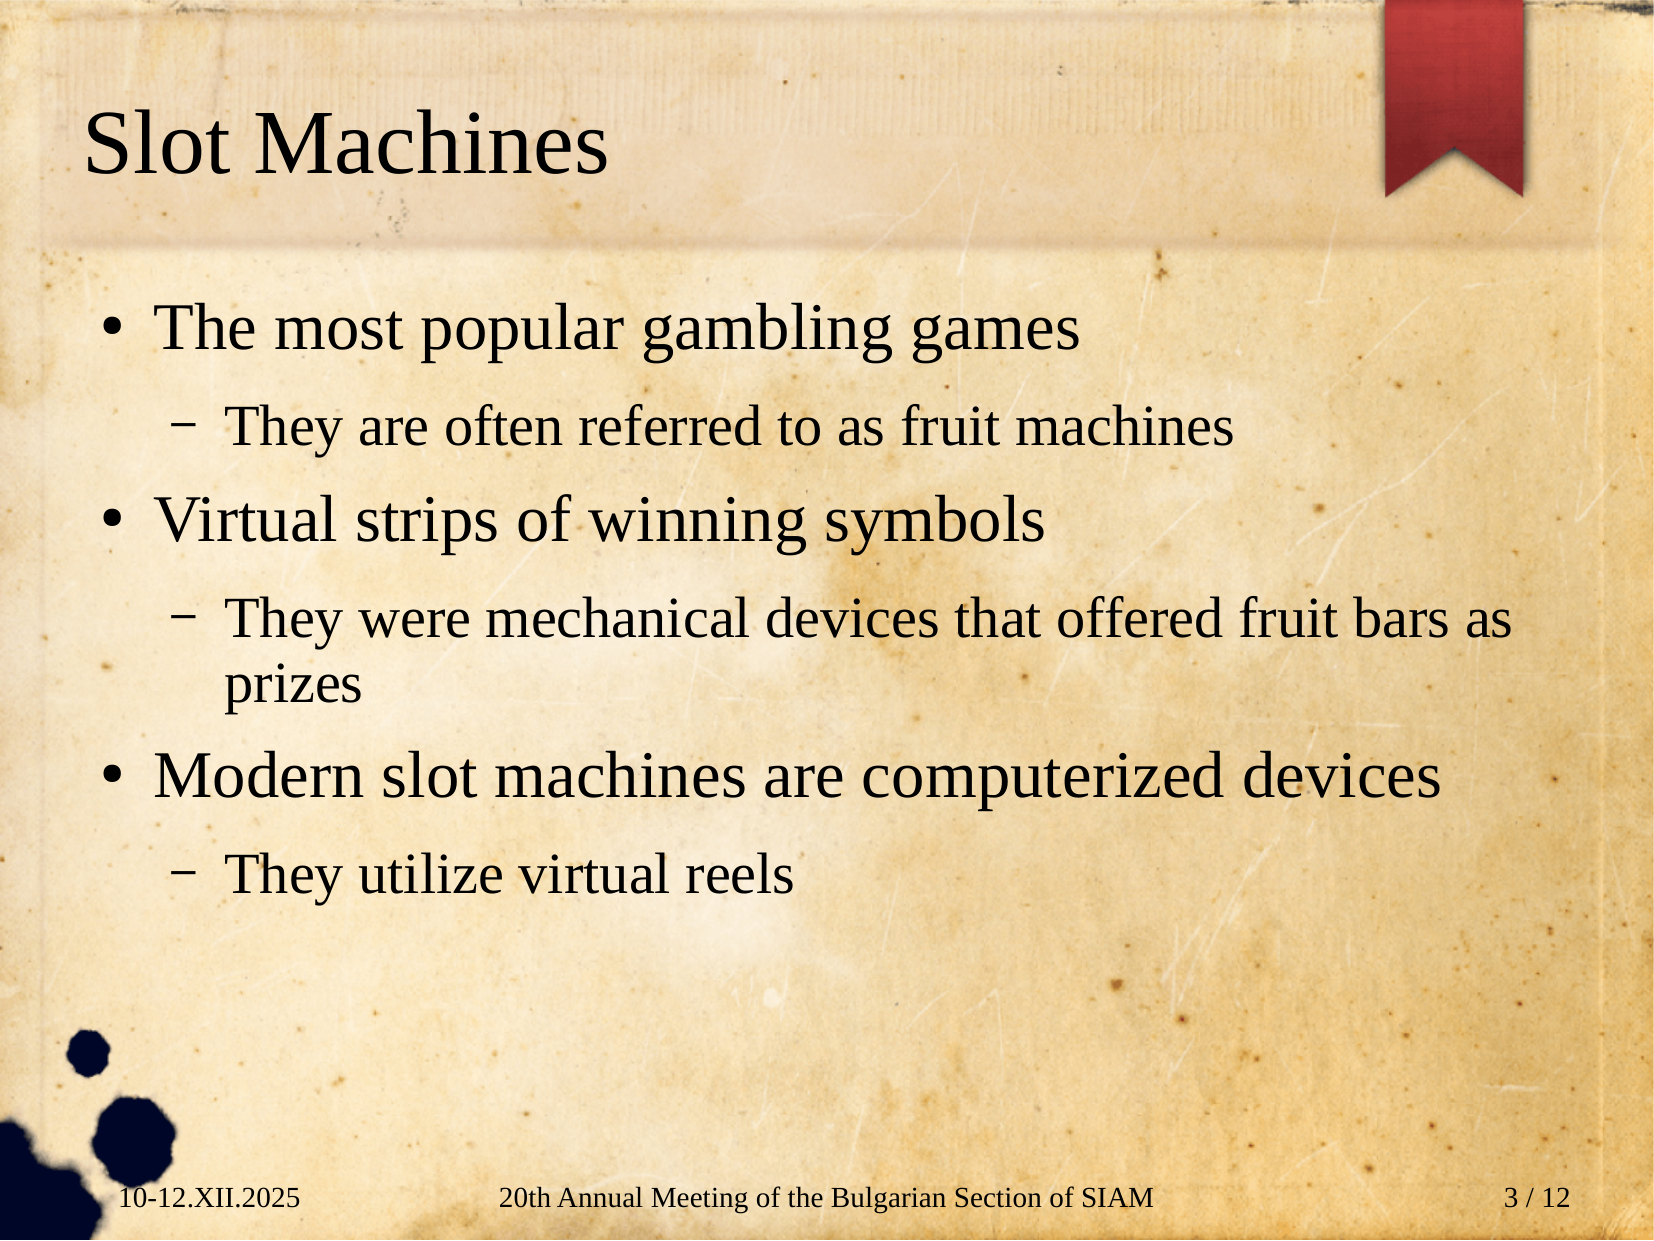

# Slot Machines
The most popular gambling games
They are often referred to as fruit machines
Virtual strips of winning symbols
They were mechanical devices that offered fruit bars as prizes
Modern slot machines are computerized devices
They utilize virtual reels
10-12.XII.2025
20th Annual Meeting of the Bulgarian Section of SIAM
3